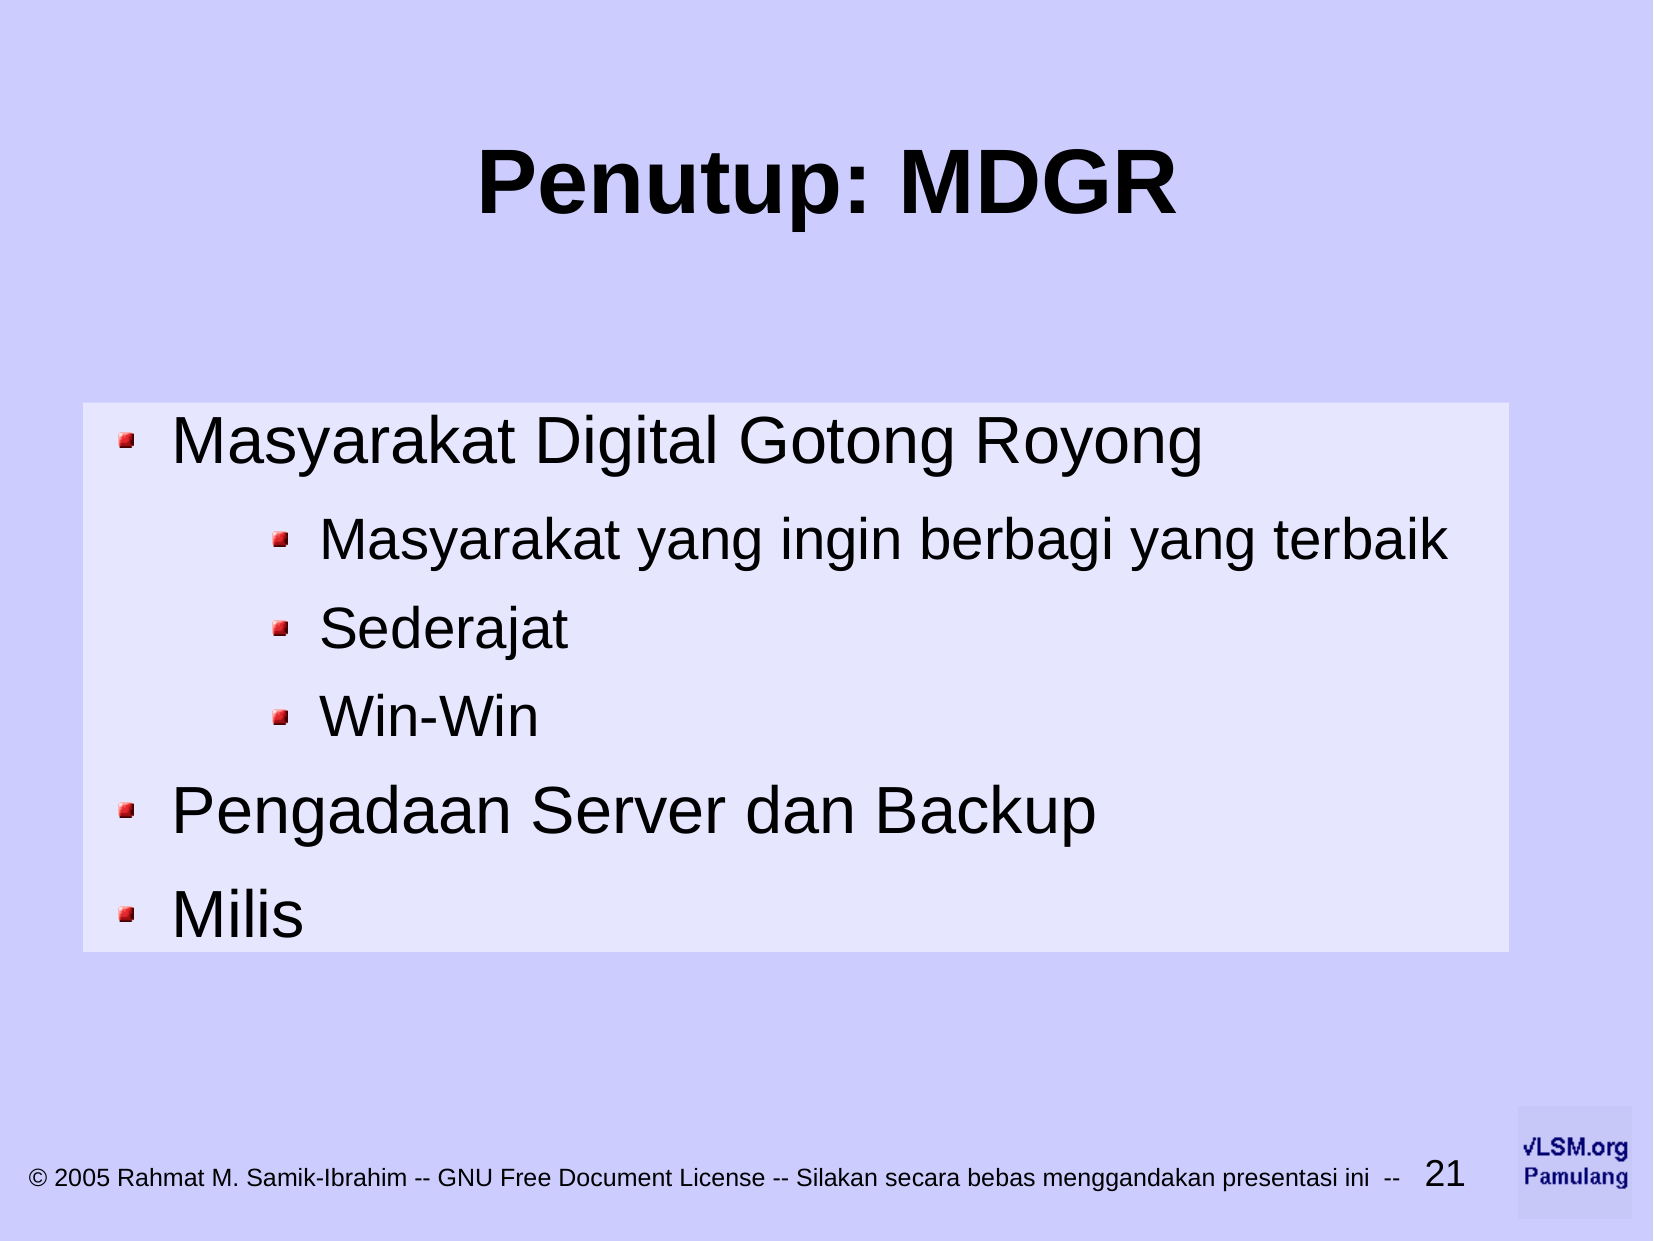

# Penutup: MDGR
Masyarakat Digital Gotong Royong
Masyarakat yang ingin berbagi yang terbaik
Sederajat
Win-Win
Pengadaan Server dan Backup
Milis